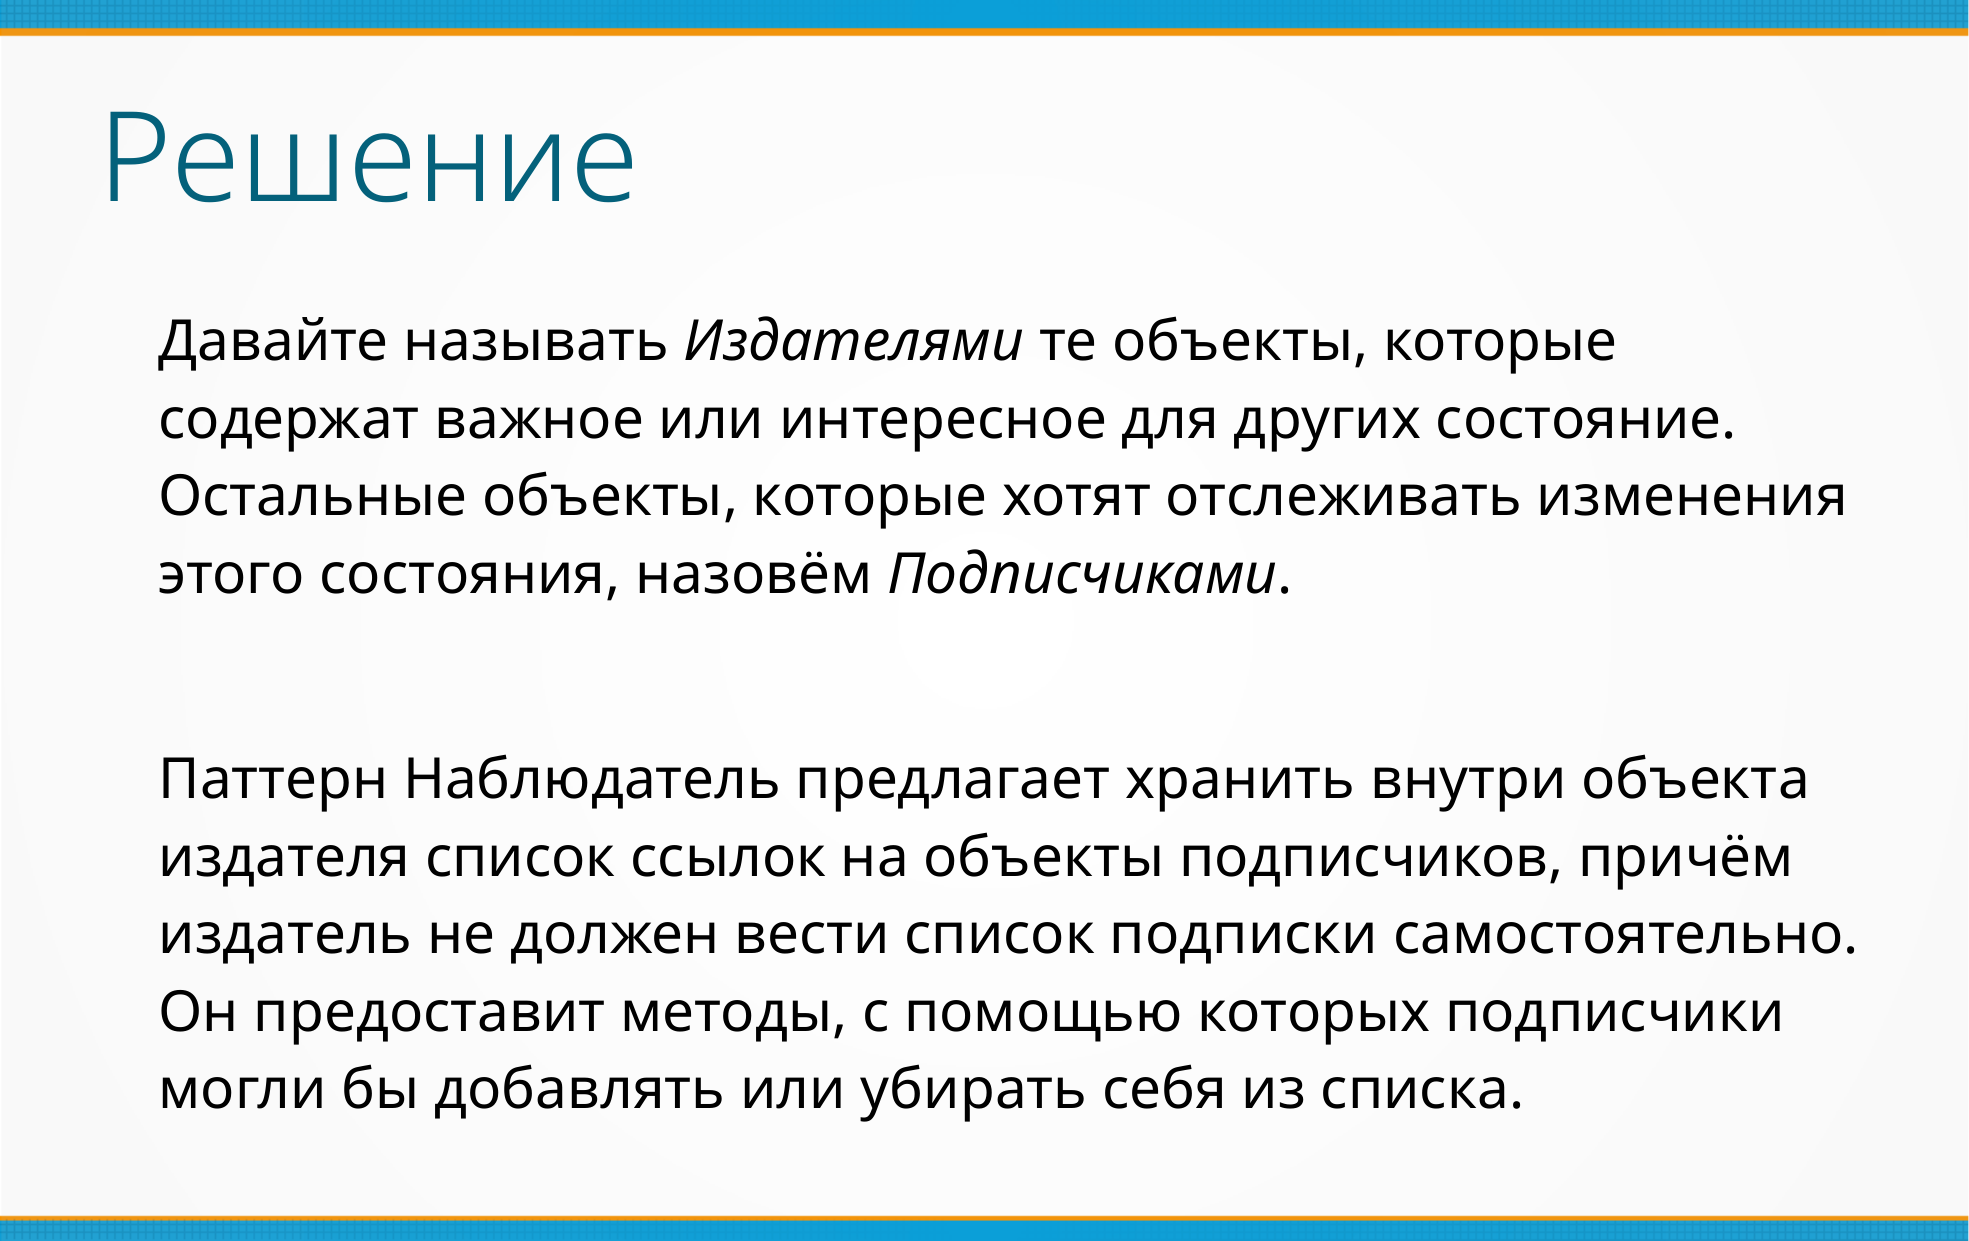

# Решение
Давайте называть Издателями те объекты, которые содержат важное или интересное для других состояние. Остальные объекты, которые хотят отслеживать изменения этого состояния, назовём Подписчиками.
Паттерн Наблюдатель предлагает хранить внутри объекта издателя список ссылок на объекты подписчиков, причём издатель не должен вести список подписки самостоятельно. Он предоставит методы, с помощью которых подписчики могли бы добавлять или убирать себя из списка.